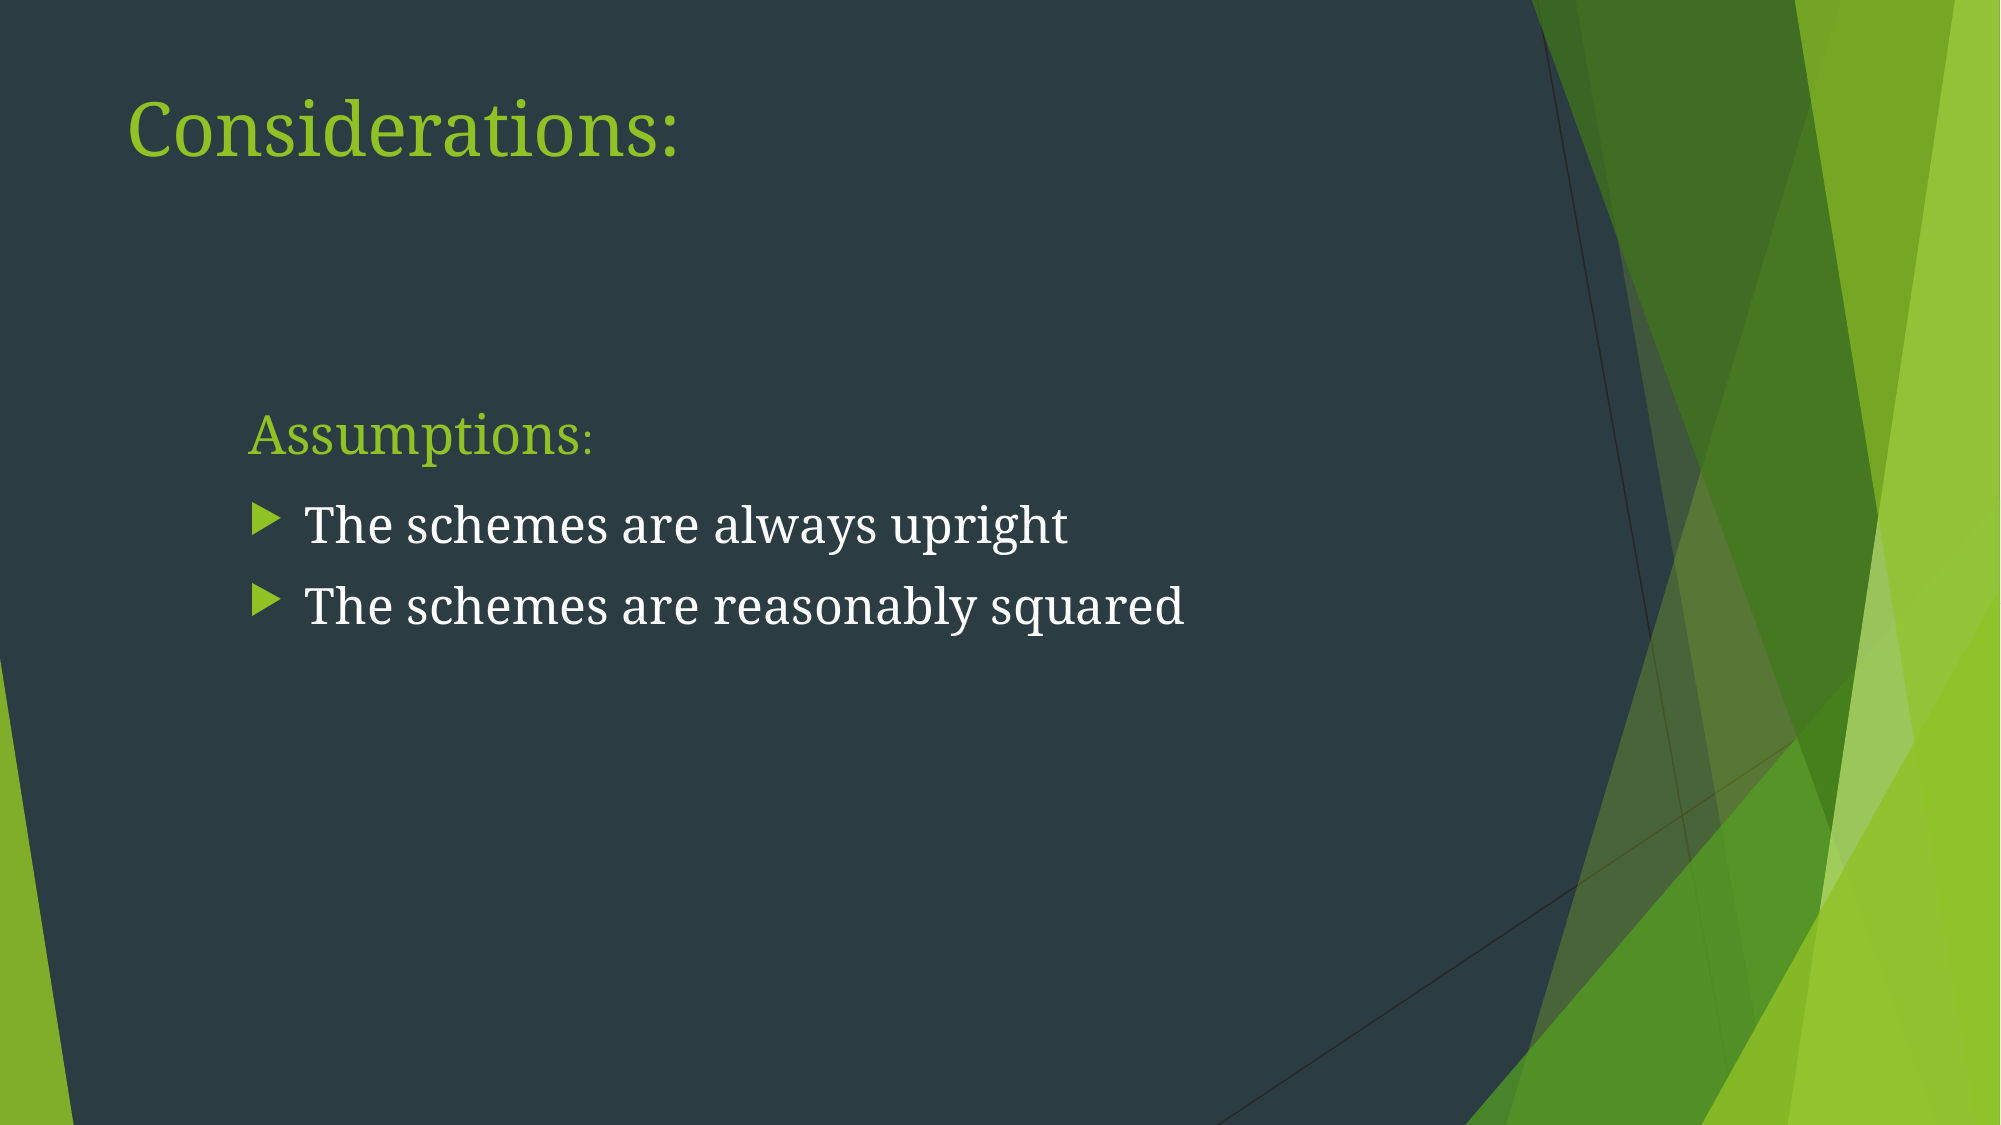

# Considerations:
Assumptions:
The schemes are always upright
The schemes are reasonably squared